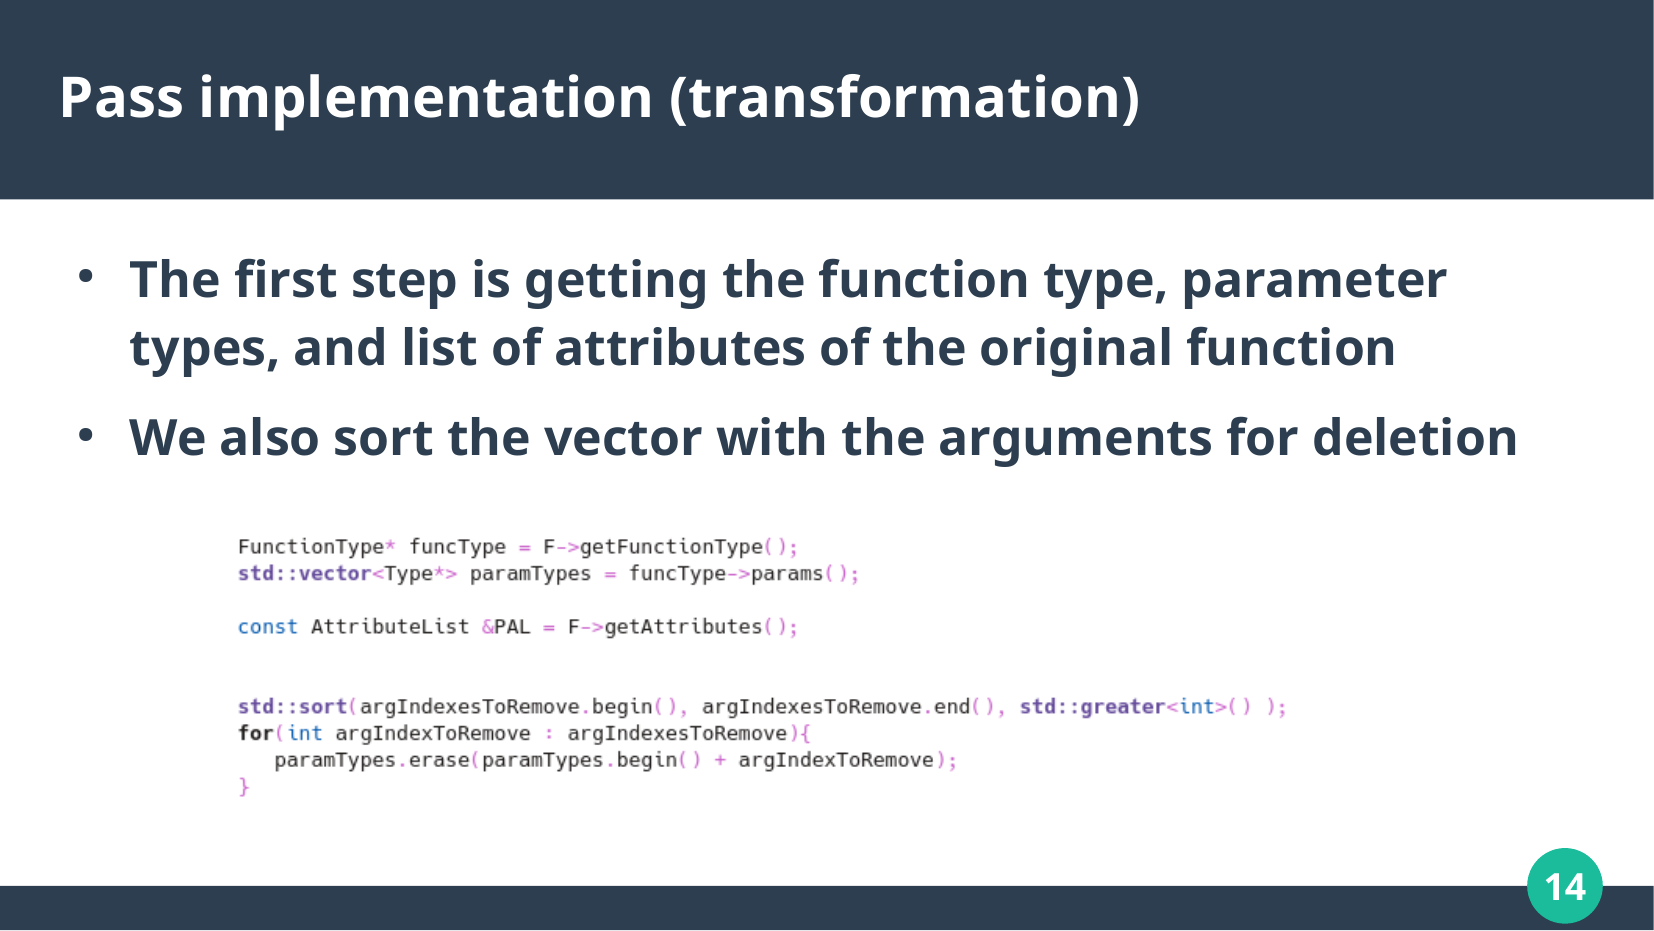

# Pass implementation (transformation)
The first step is getting the function type, parameter types, and list of attributes of the original function
We also sort the vector with the arguments for deletion